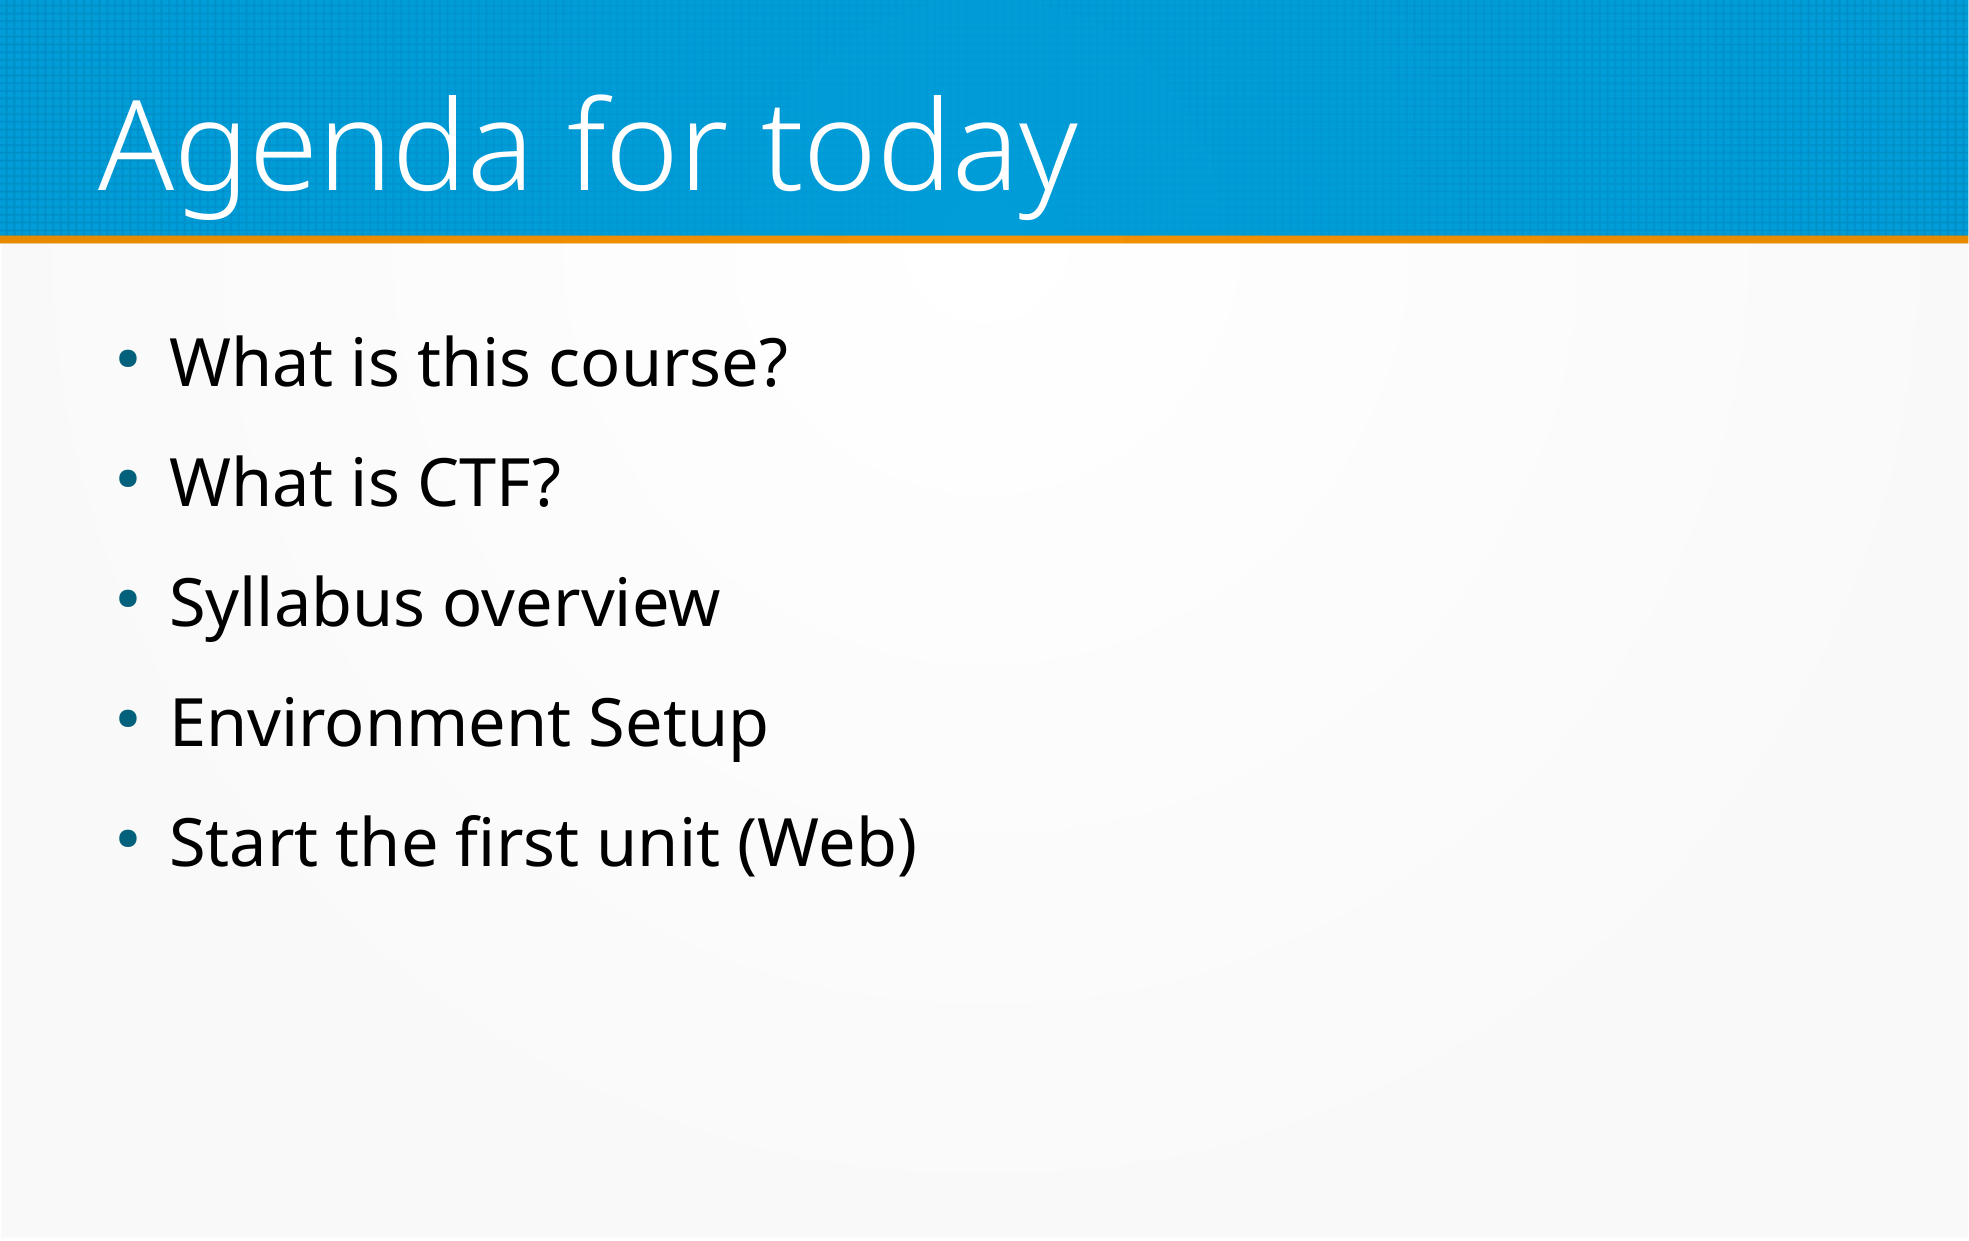

# Agenda for today
What is this course?
What is CTF?
Syllabus overview
Environment Setup
Start the first unit (Web)